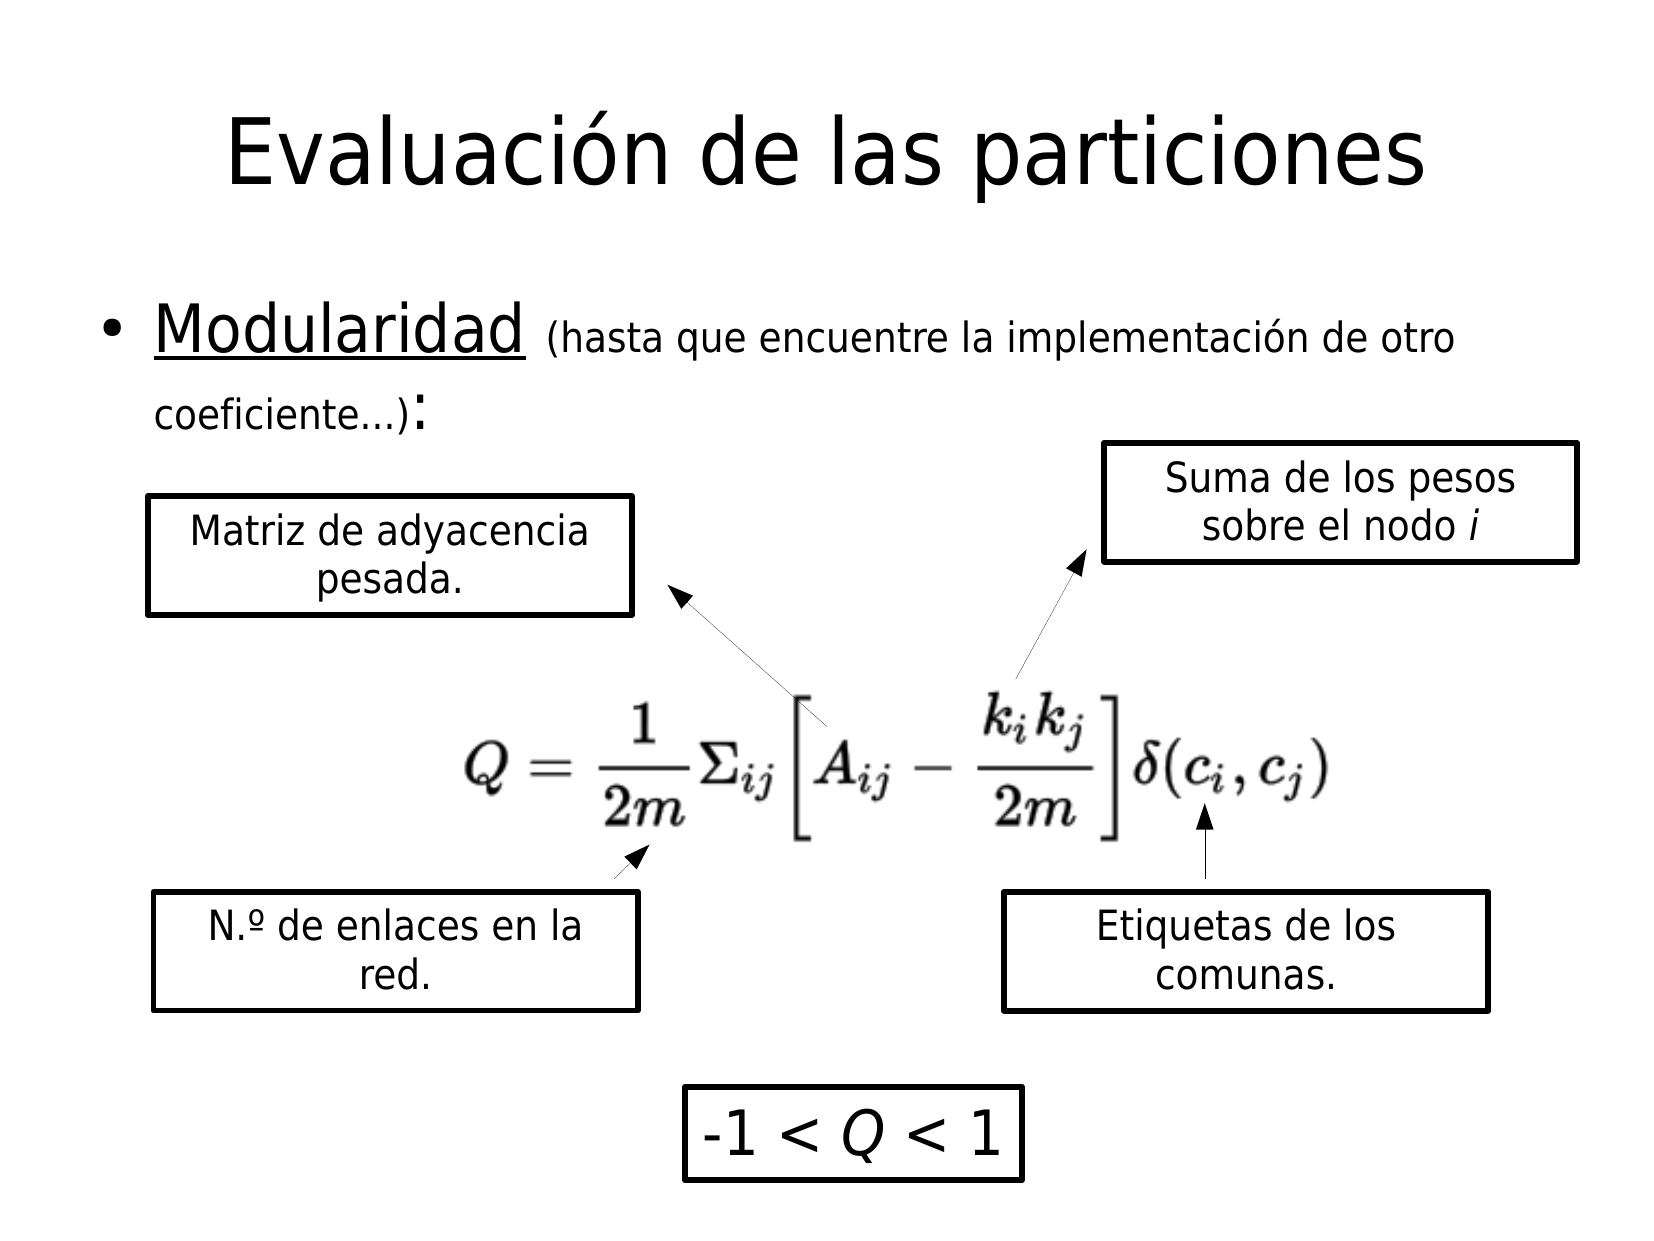

# Evaluación de las particiones
Modularidad (hasta que encuentre la implementación de otro coeficiente...):
Suma de los pesos sobre el nodo i
Matriz de adyacencia pesada.
N.º de enlaces en la red.
Etiquetas de los comunas.
-1 < Q < 1